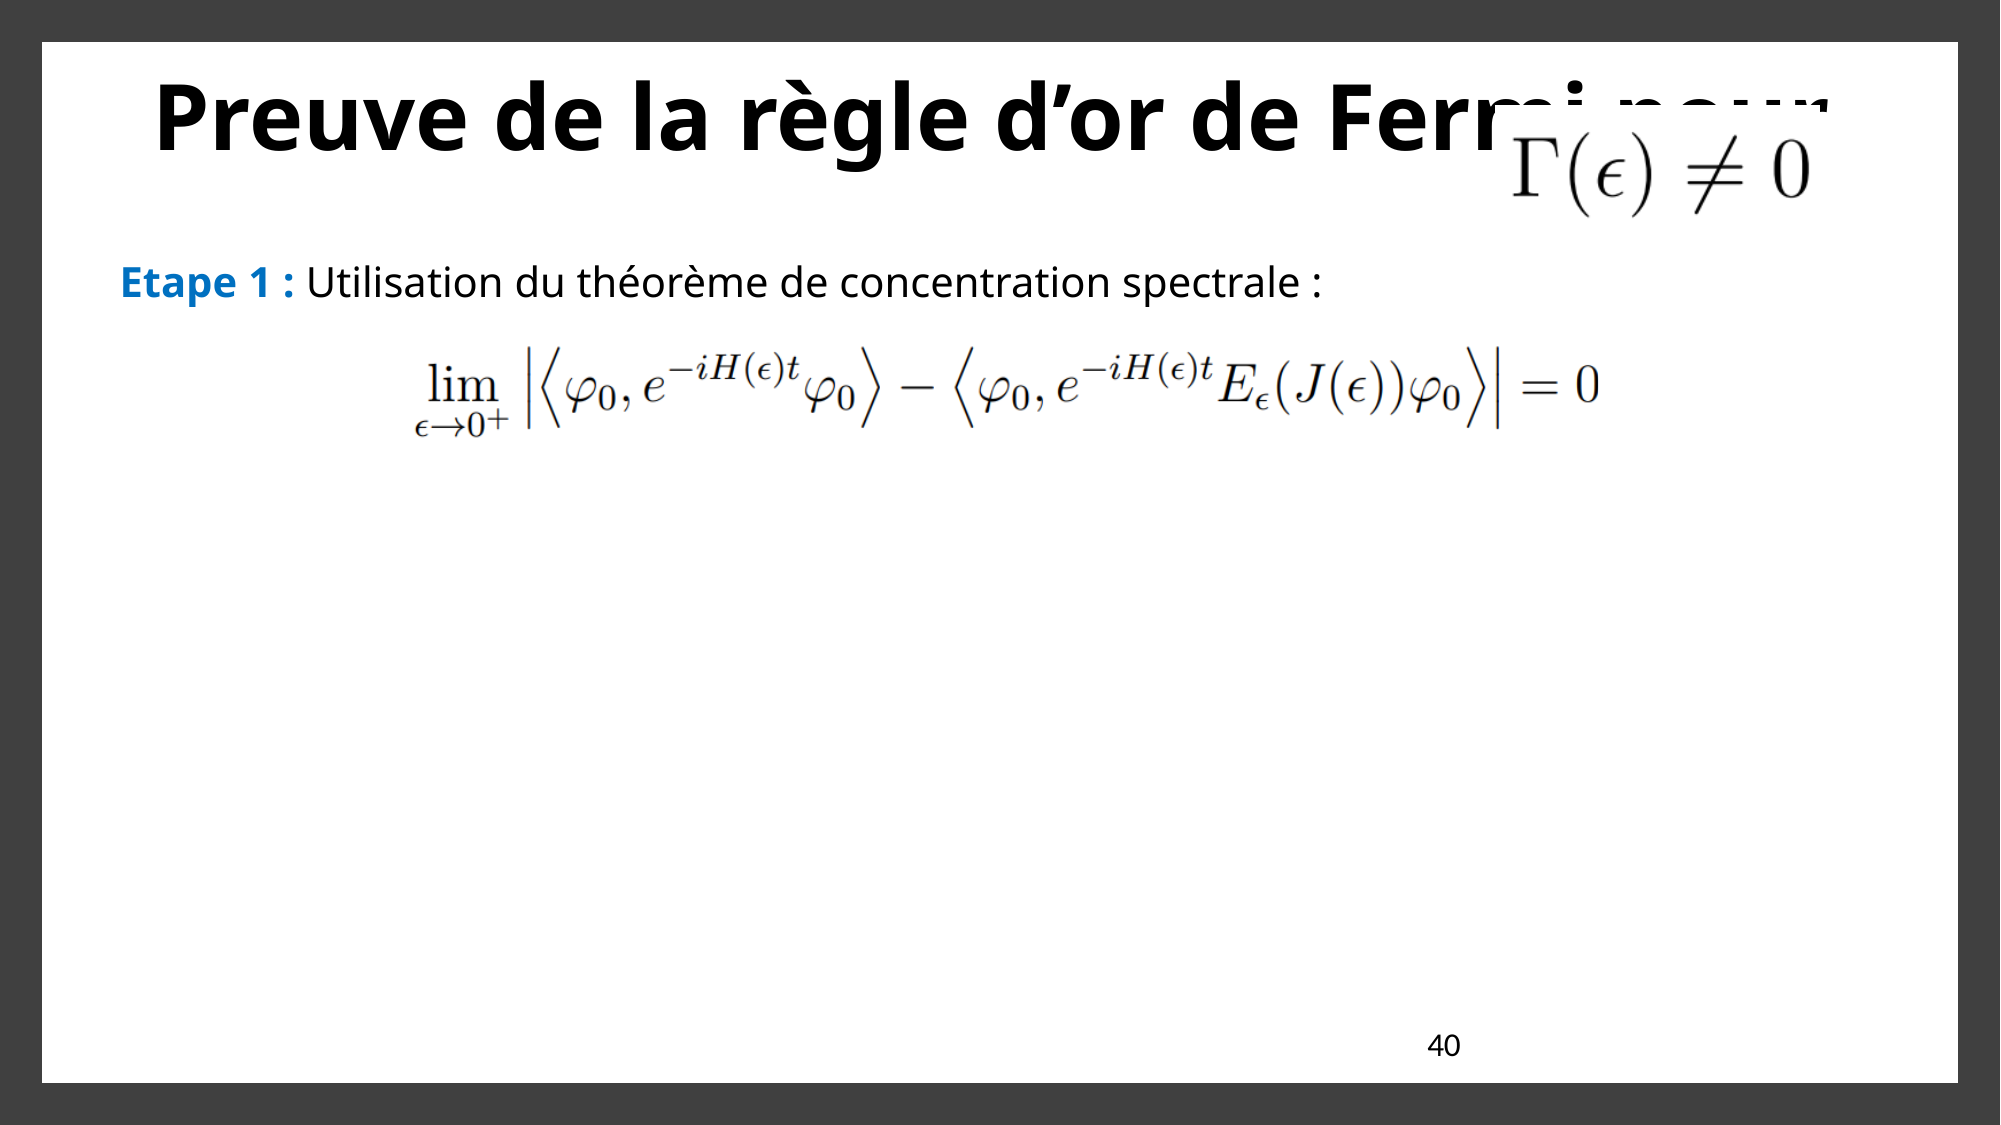

# Preuve de la règle d’or de Fermi pour
Etape 1 : Utilisation du théorème de concentration spectrale :